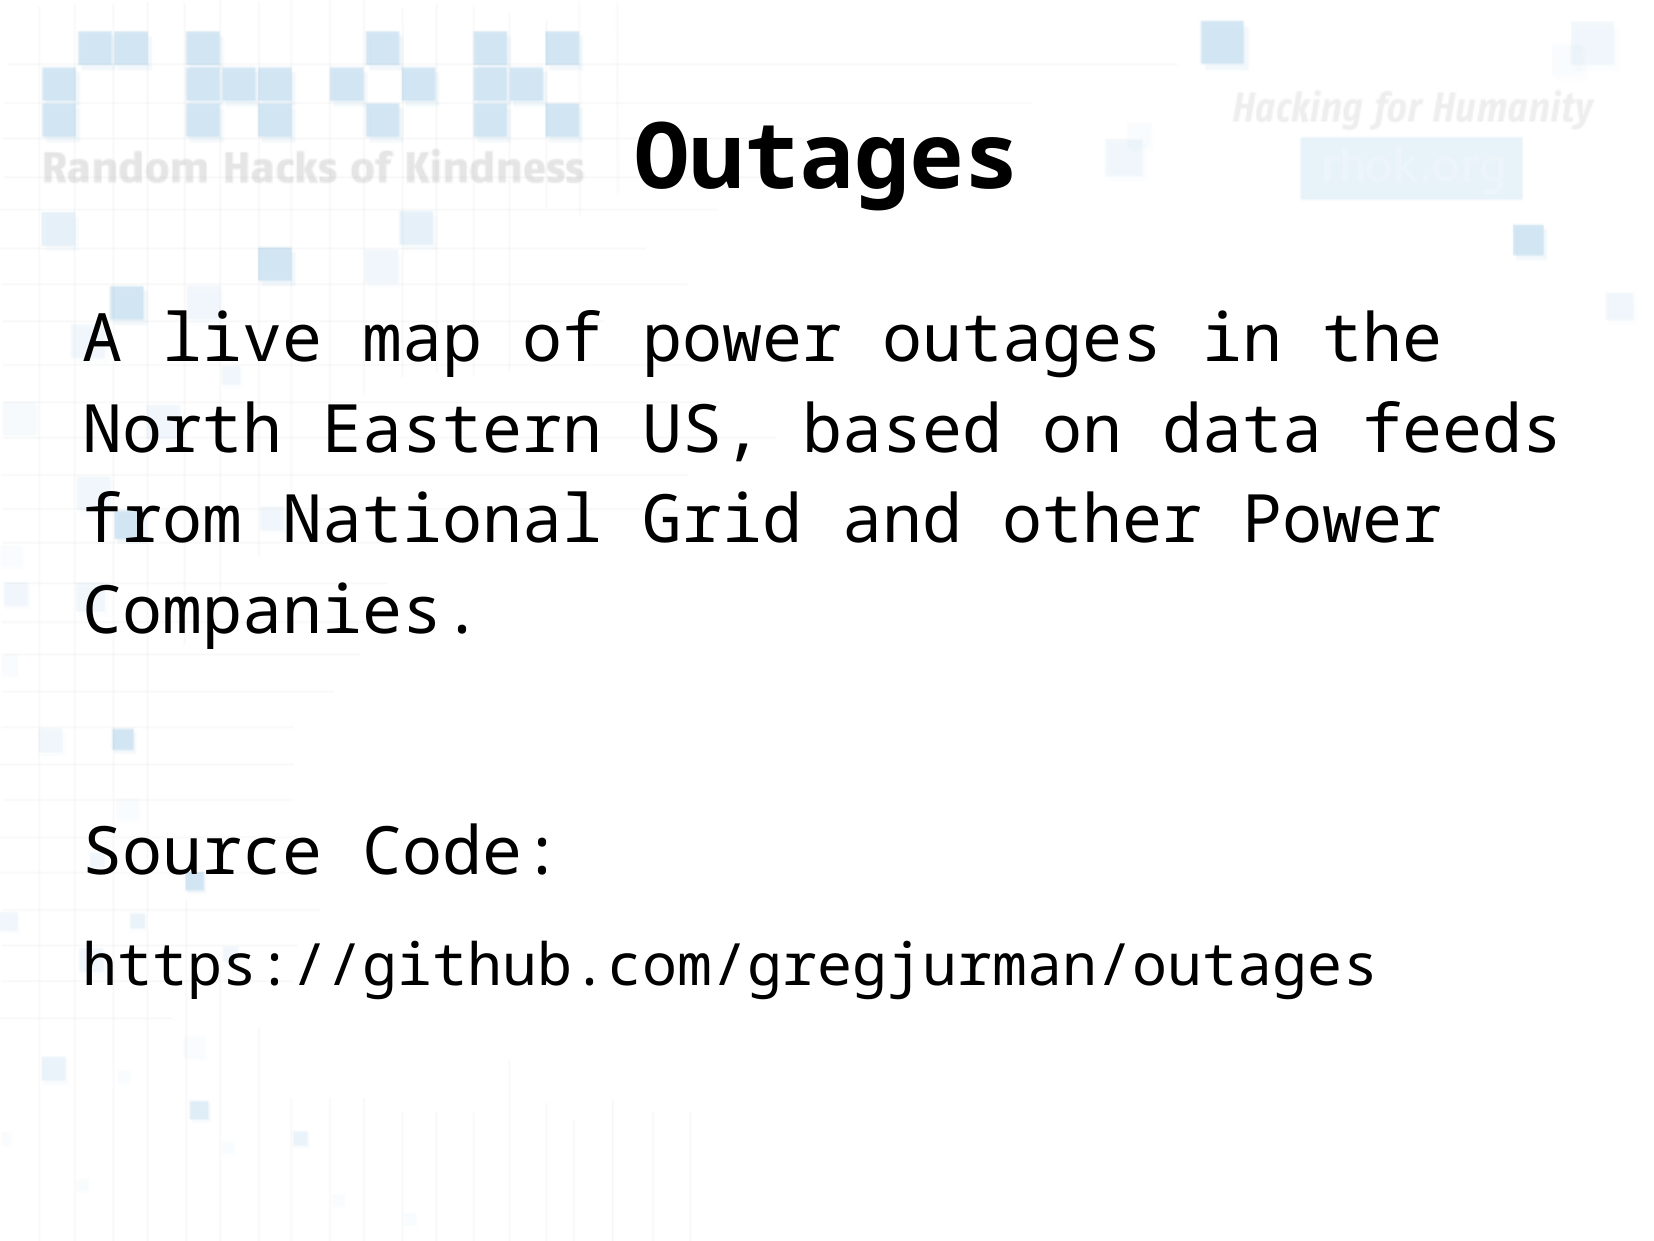

# Outages
A live map of power outages in the North Eastern US, based on data feeds from National Grid and other Power Companies.
Source Code:
https://github.com/gregjurman/outages